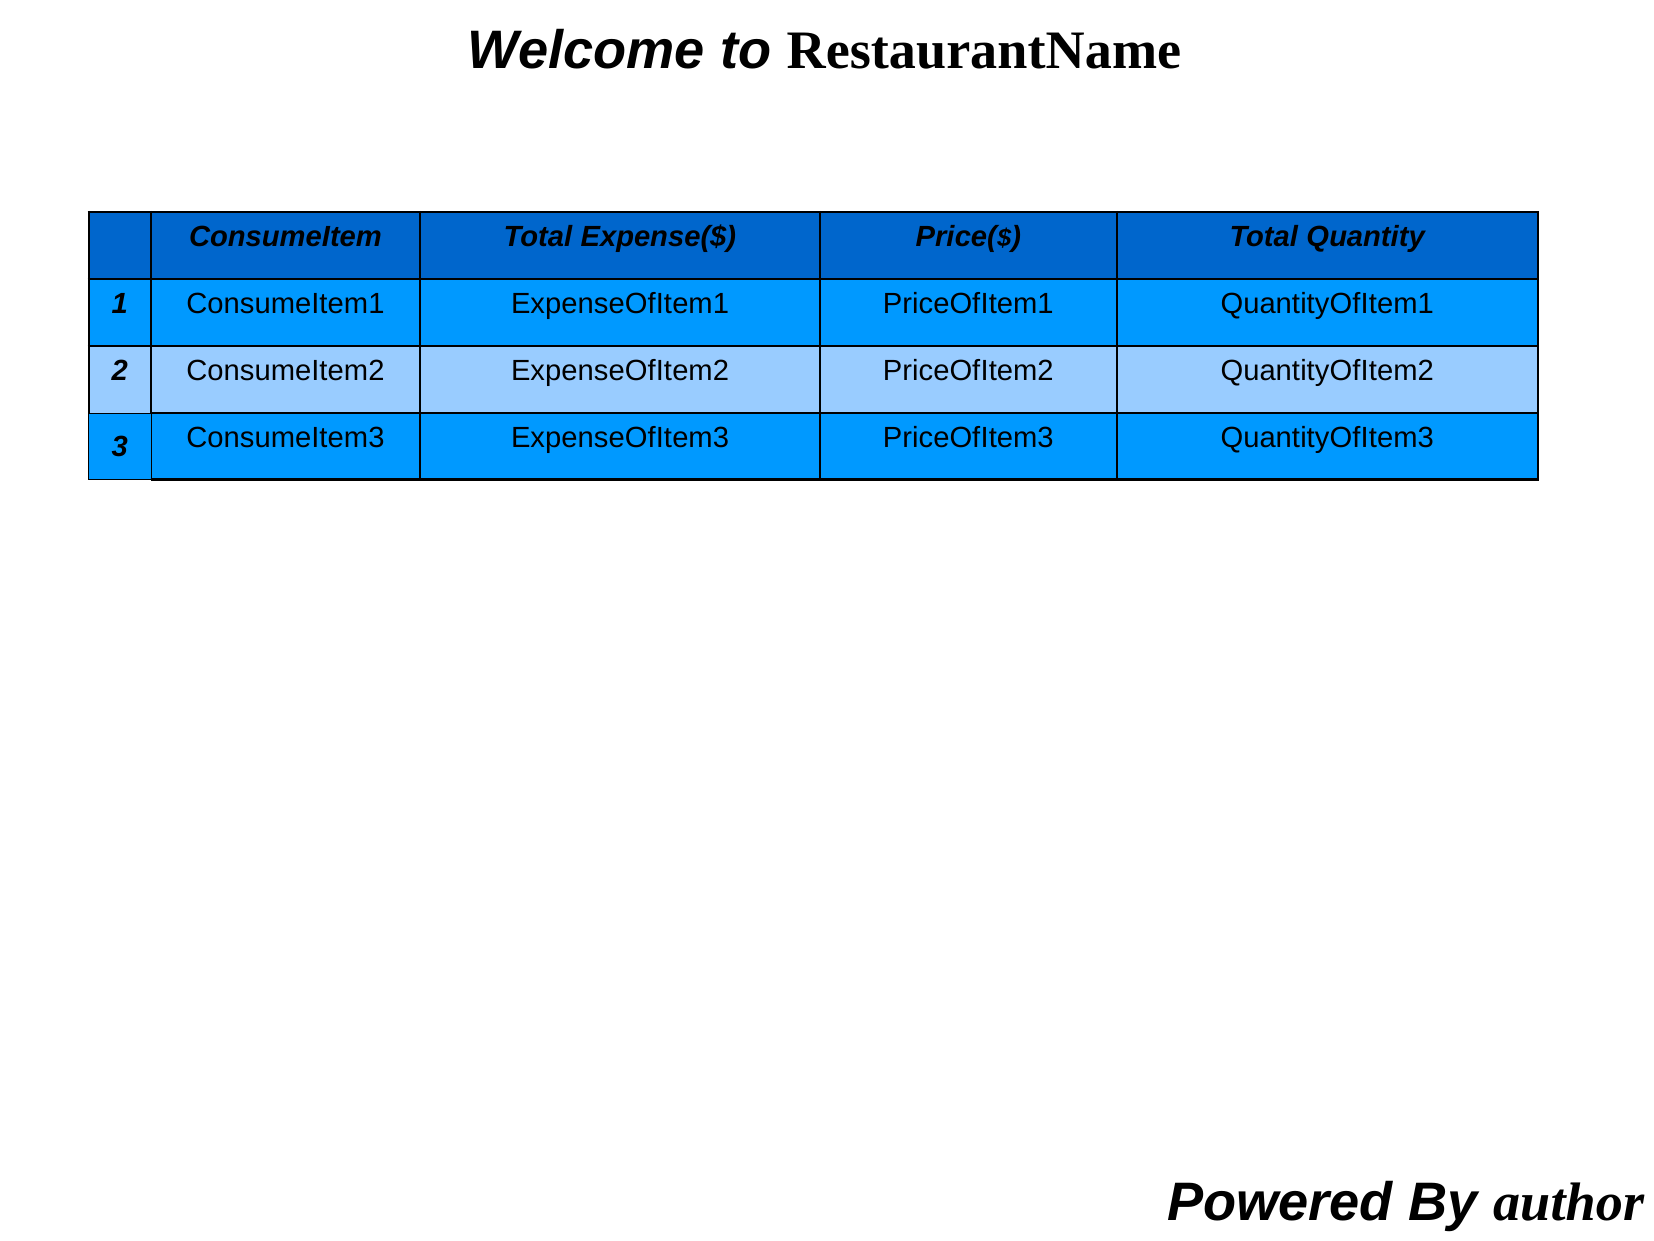

Welcome to RestaurantName
| | ConsumeItem | Total Expense($) | Price($) | Total Quantity |
| --- | --- | --- | --- | --- |
| 1 | ConsumeItem1 | ExpenseOfItem1 | PriceOfItem1 | QuantityOfItem1 |
| 2 | ConsumeItem2 | ExpenseOfItem2 | PriceOfItem2 | QuantityOfItem2 |
| 3 | ConsumeItem3 | ExpenseOfItem3 | PriceOfItem3 | QuantityOfItem3 |
Powered By author